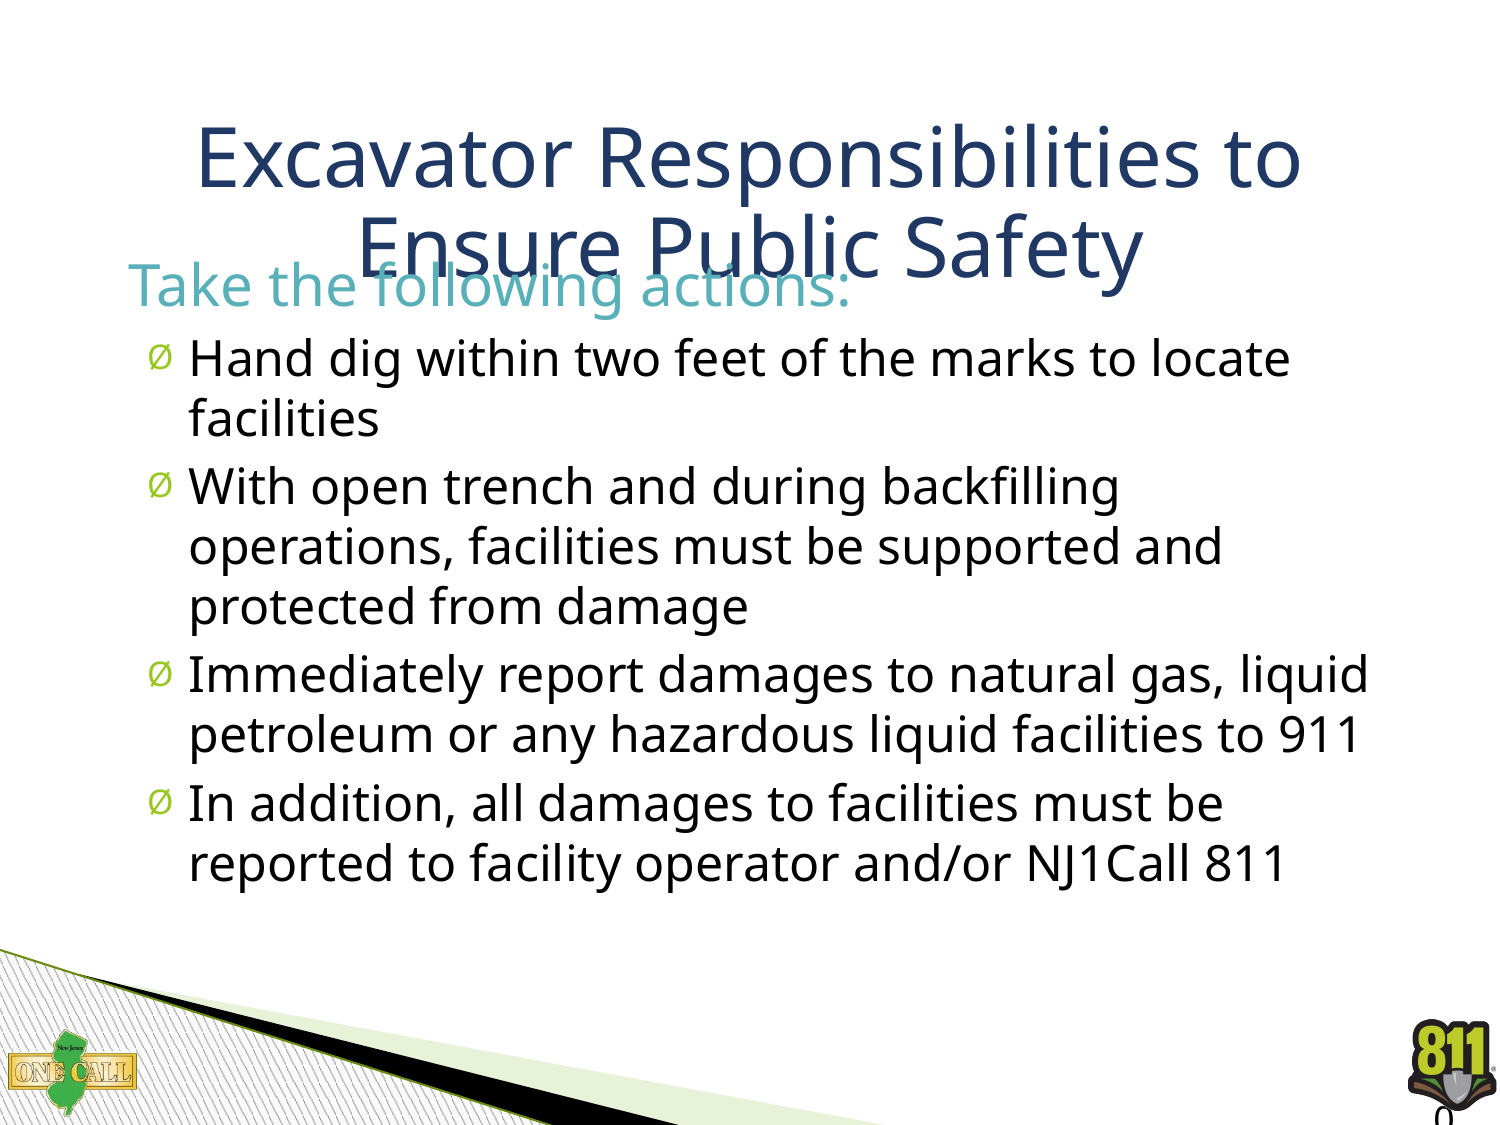

Excavator Responsibilities to Ensure Public Safety
# Take the following actions:
Hand dig within two feet of the marks to locate facilities
With open trench and during backfilling operations, facilities must be supported and protected from damage
Immediately report damages to natural gas, liquid petroleum or any hazardous liquid facilities to 911
In addition, all damages to facilities must be reported to facility operator and/or NJ1Call 811